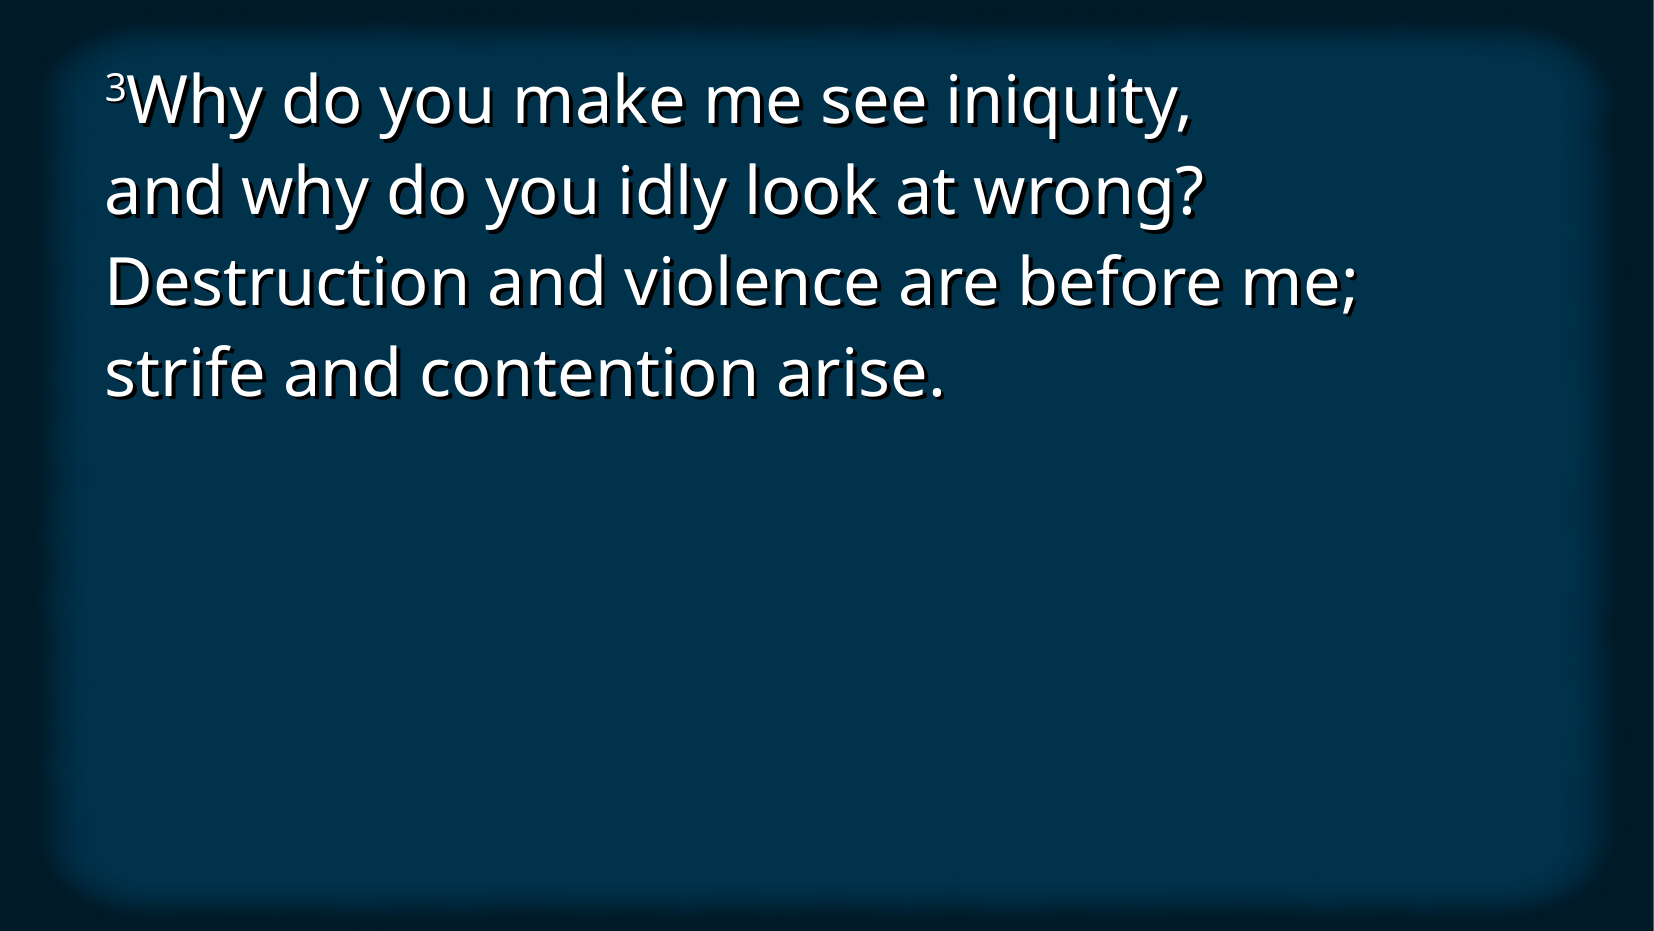

3Why do you make me see iniquity,
and why do you idly look at wrong?
Destruction and violence are before me;
strife and contention arise.